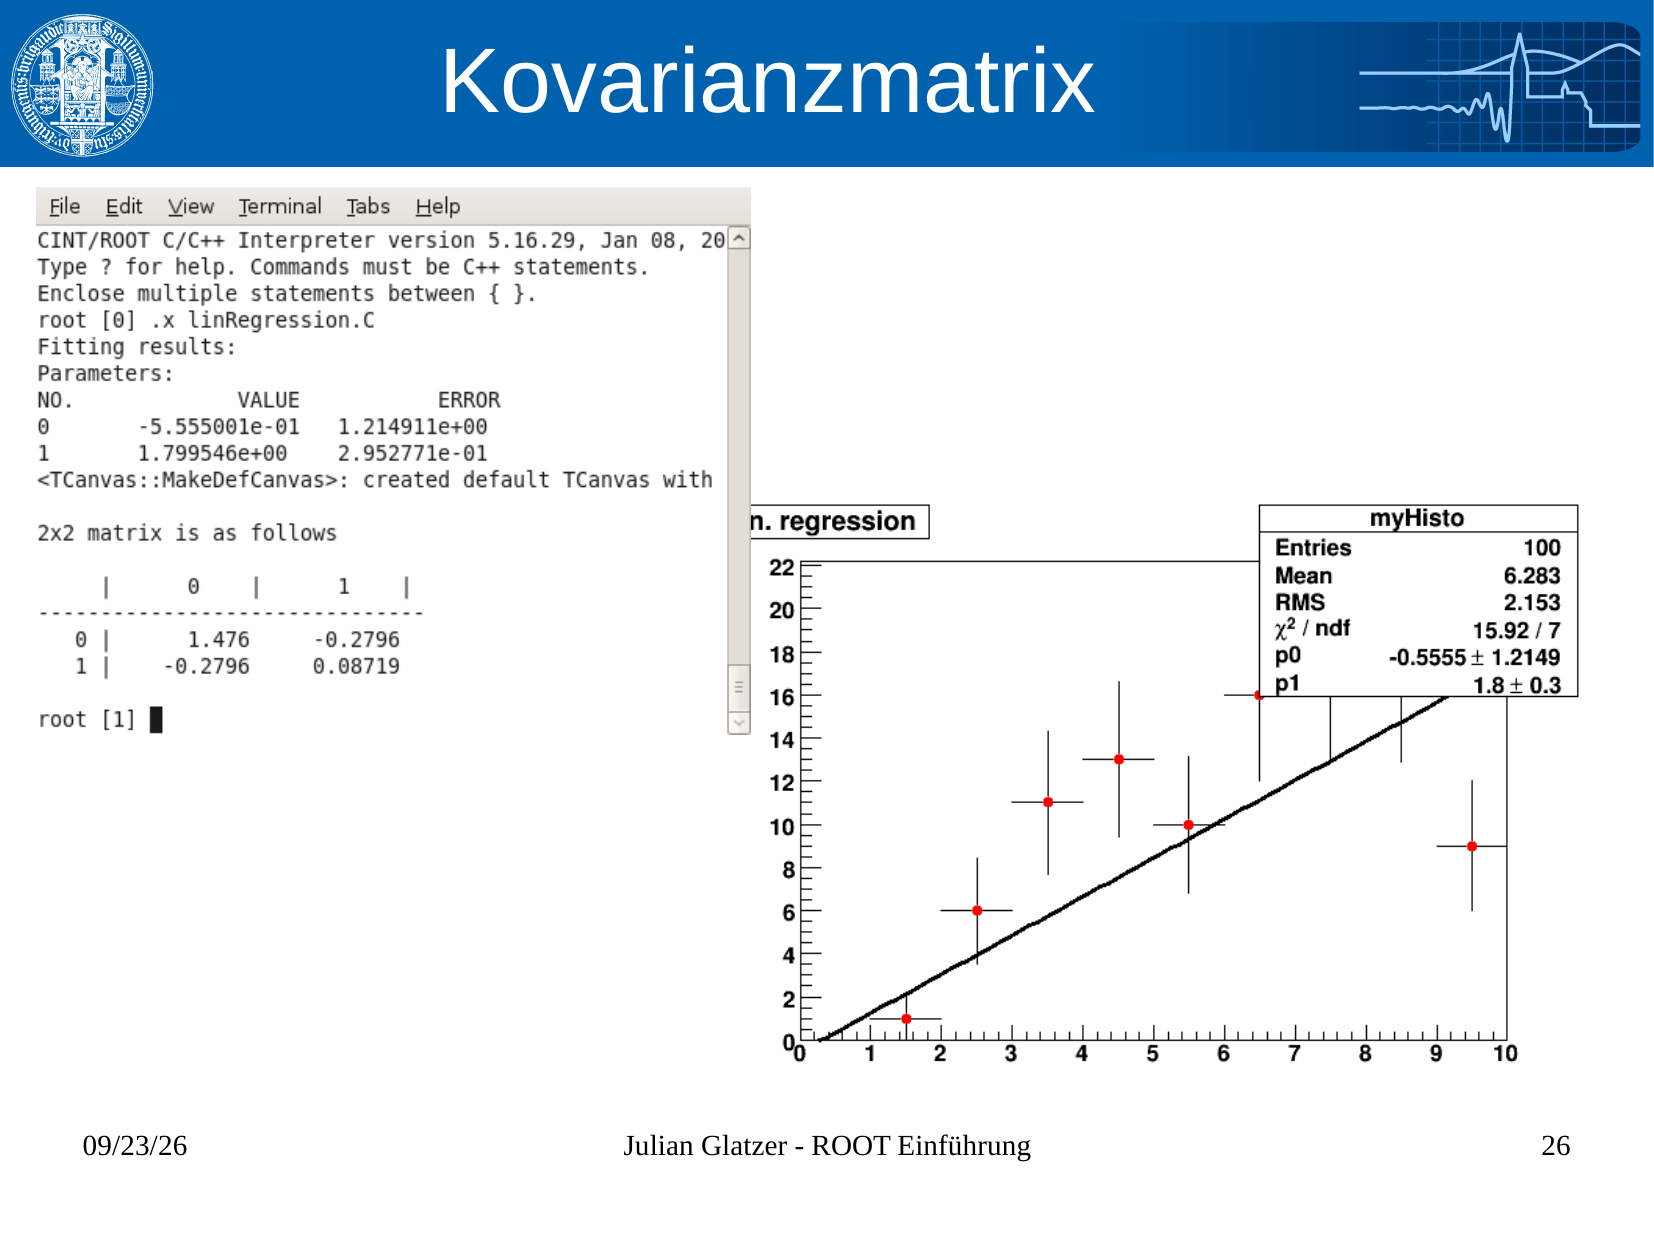

# Kovarianzmatrix
Julian Glatzer - ROOT Einführung
26